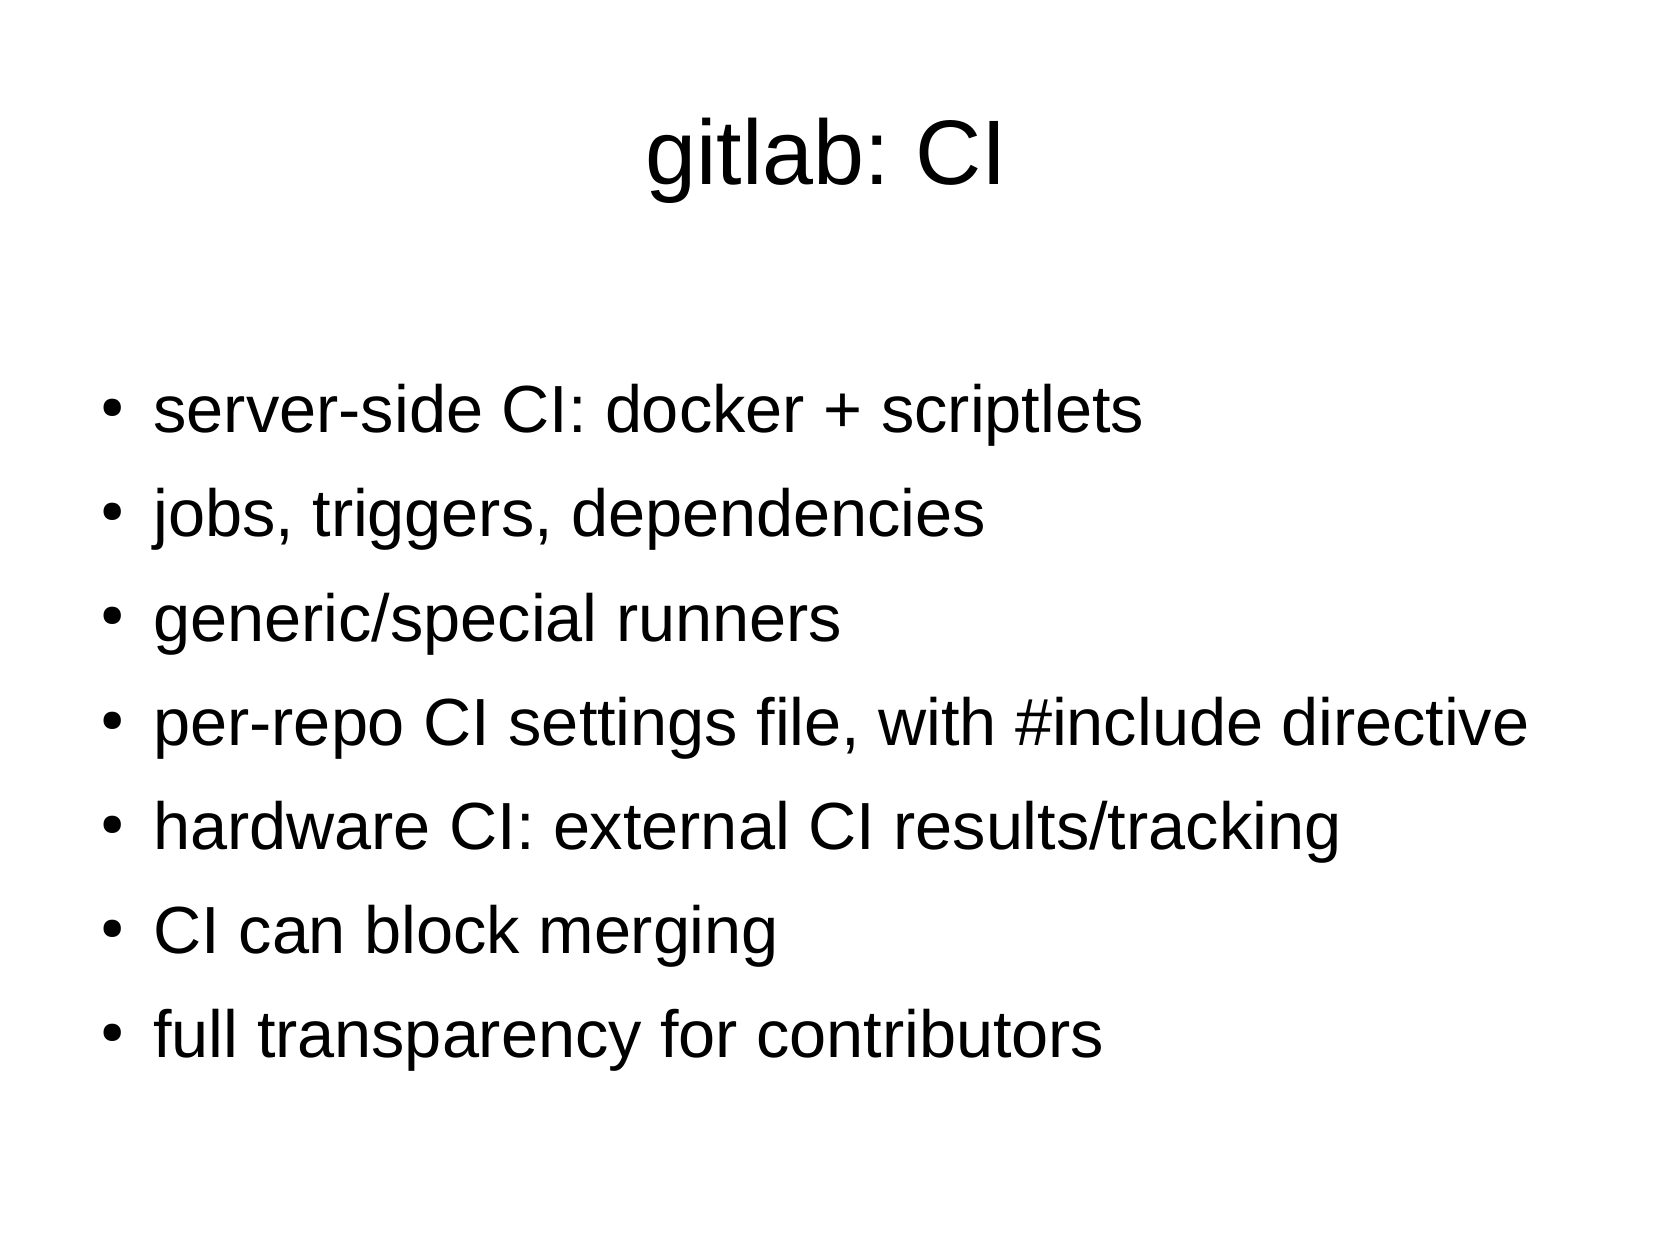

# gitlab: CI
server-side CI: docker + scriptlets
jobs, triggers, dependencies
generic/special runners
per-repo CI settings file, with #include directive
hardware CI: external CI results/tracking
CI can block merging
full transparency for contributors